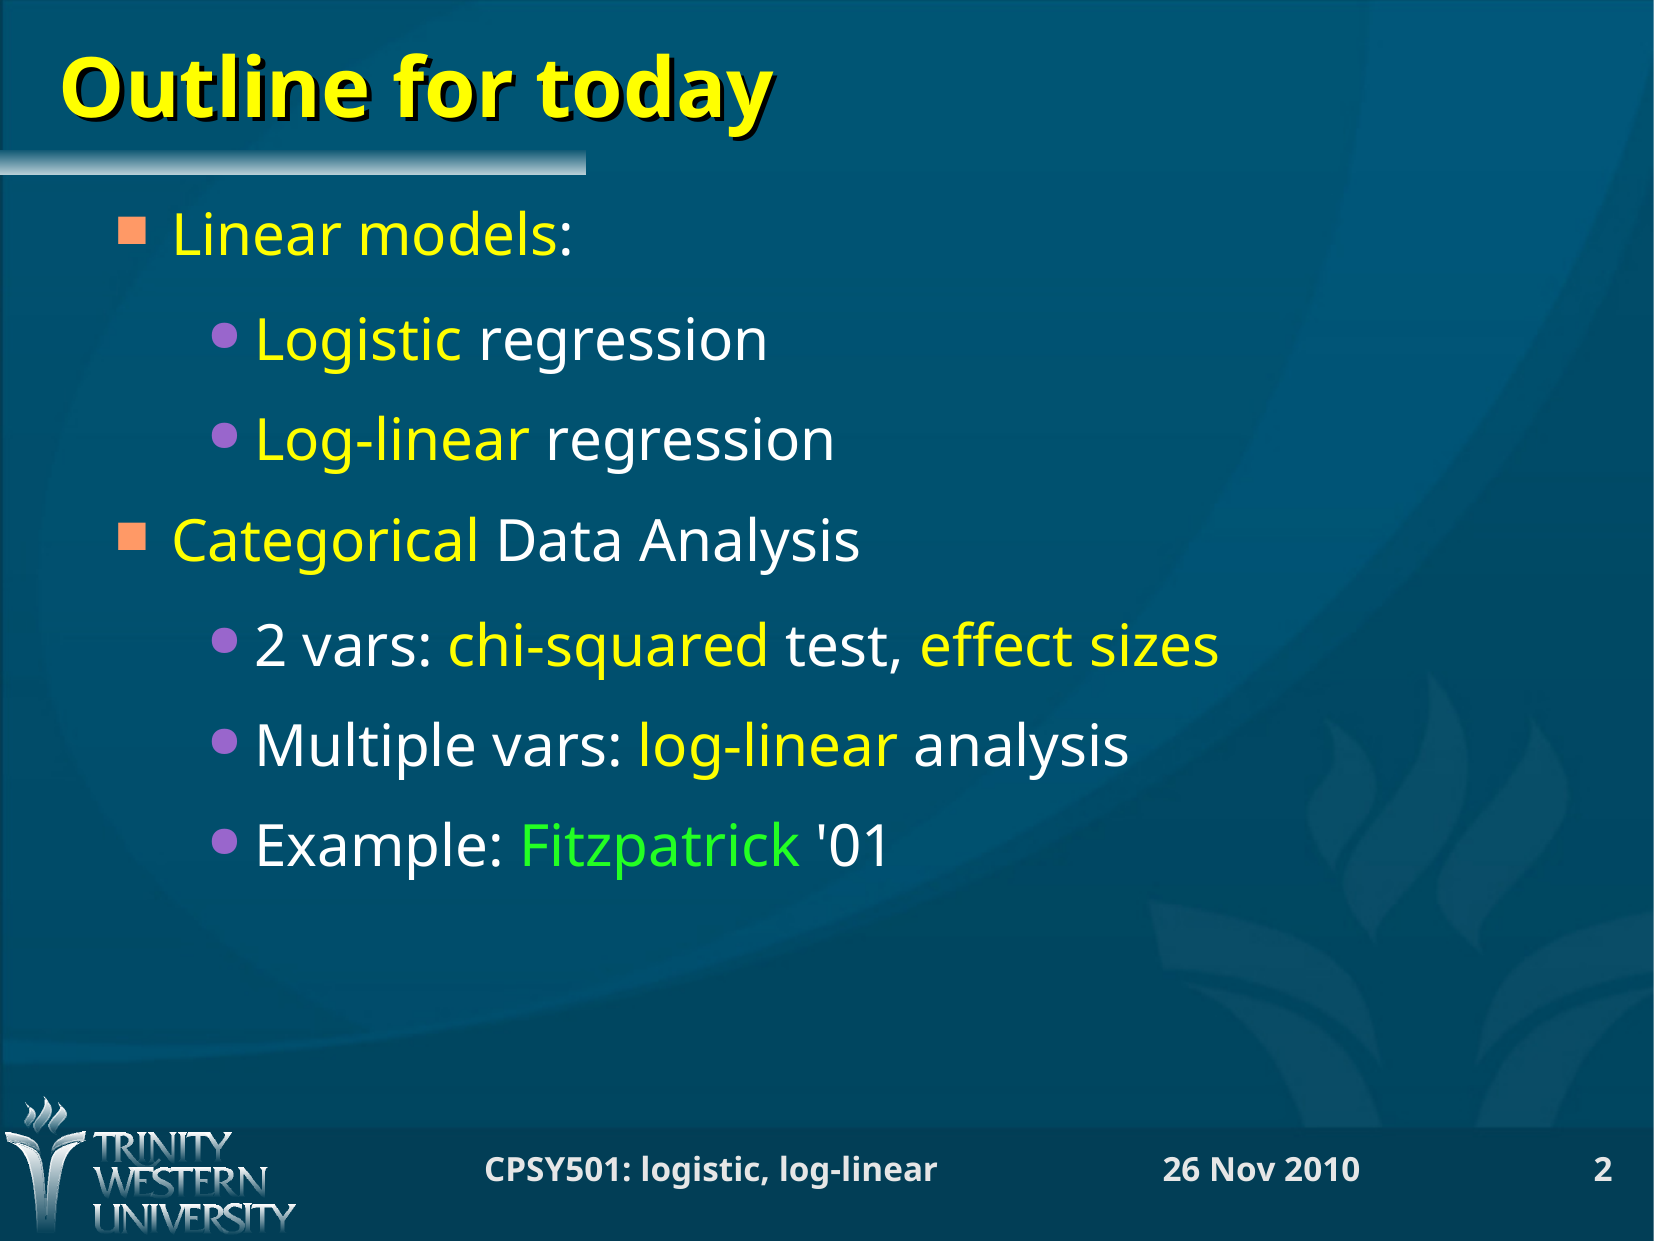

# Outline for today
Linear models:
Logistic regression
Log-linear regression
Categorical Data Analysis
2 vars: chi-squared test, effect sizes
Multiple vars: log-linear analysis
Example: Fitzpatrick '01
CPSY501: logistic, log-linear
26 Nov 2010
2